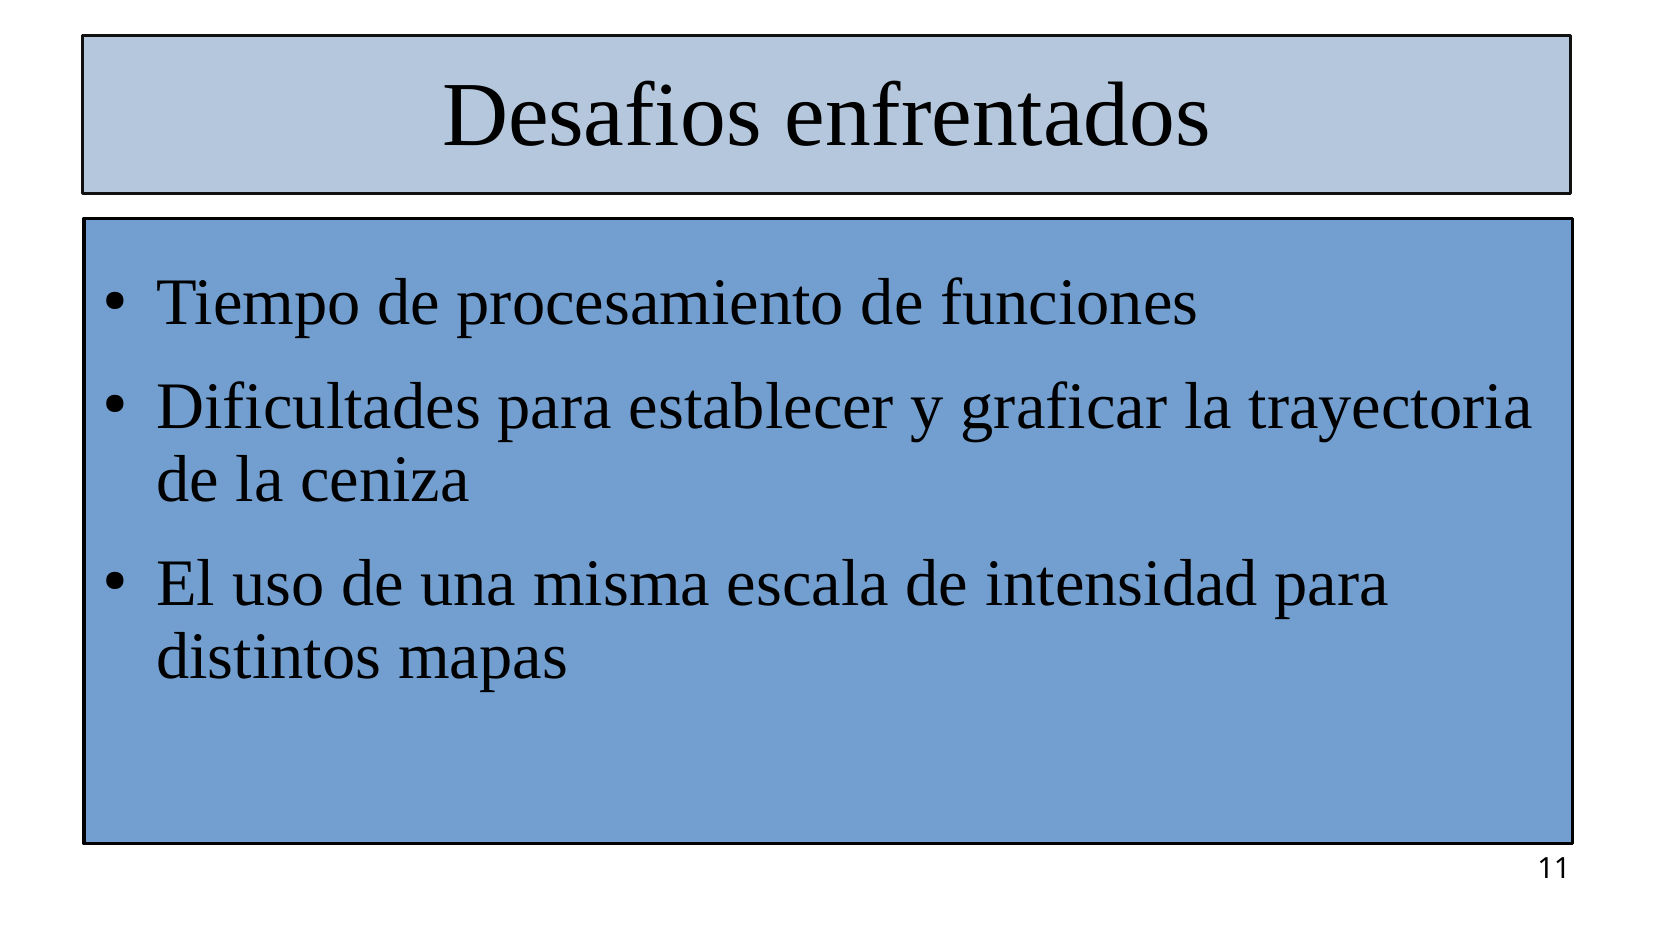

# Desafios enfrentados
Tiempo de procesamiento de funciones
Dificultades para establecer y graficar la trayectoria de la ceniza
El uso de una misma escala de intensidad para distintos mapas
11